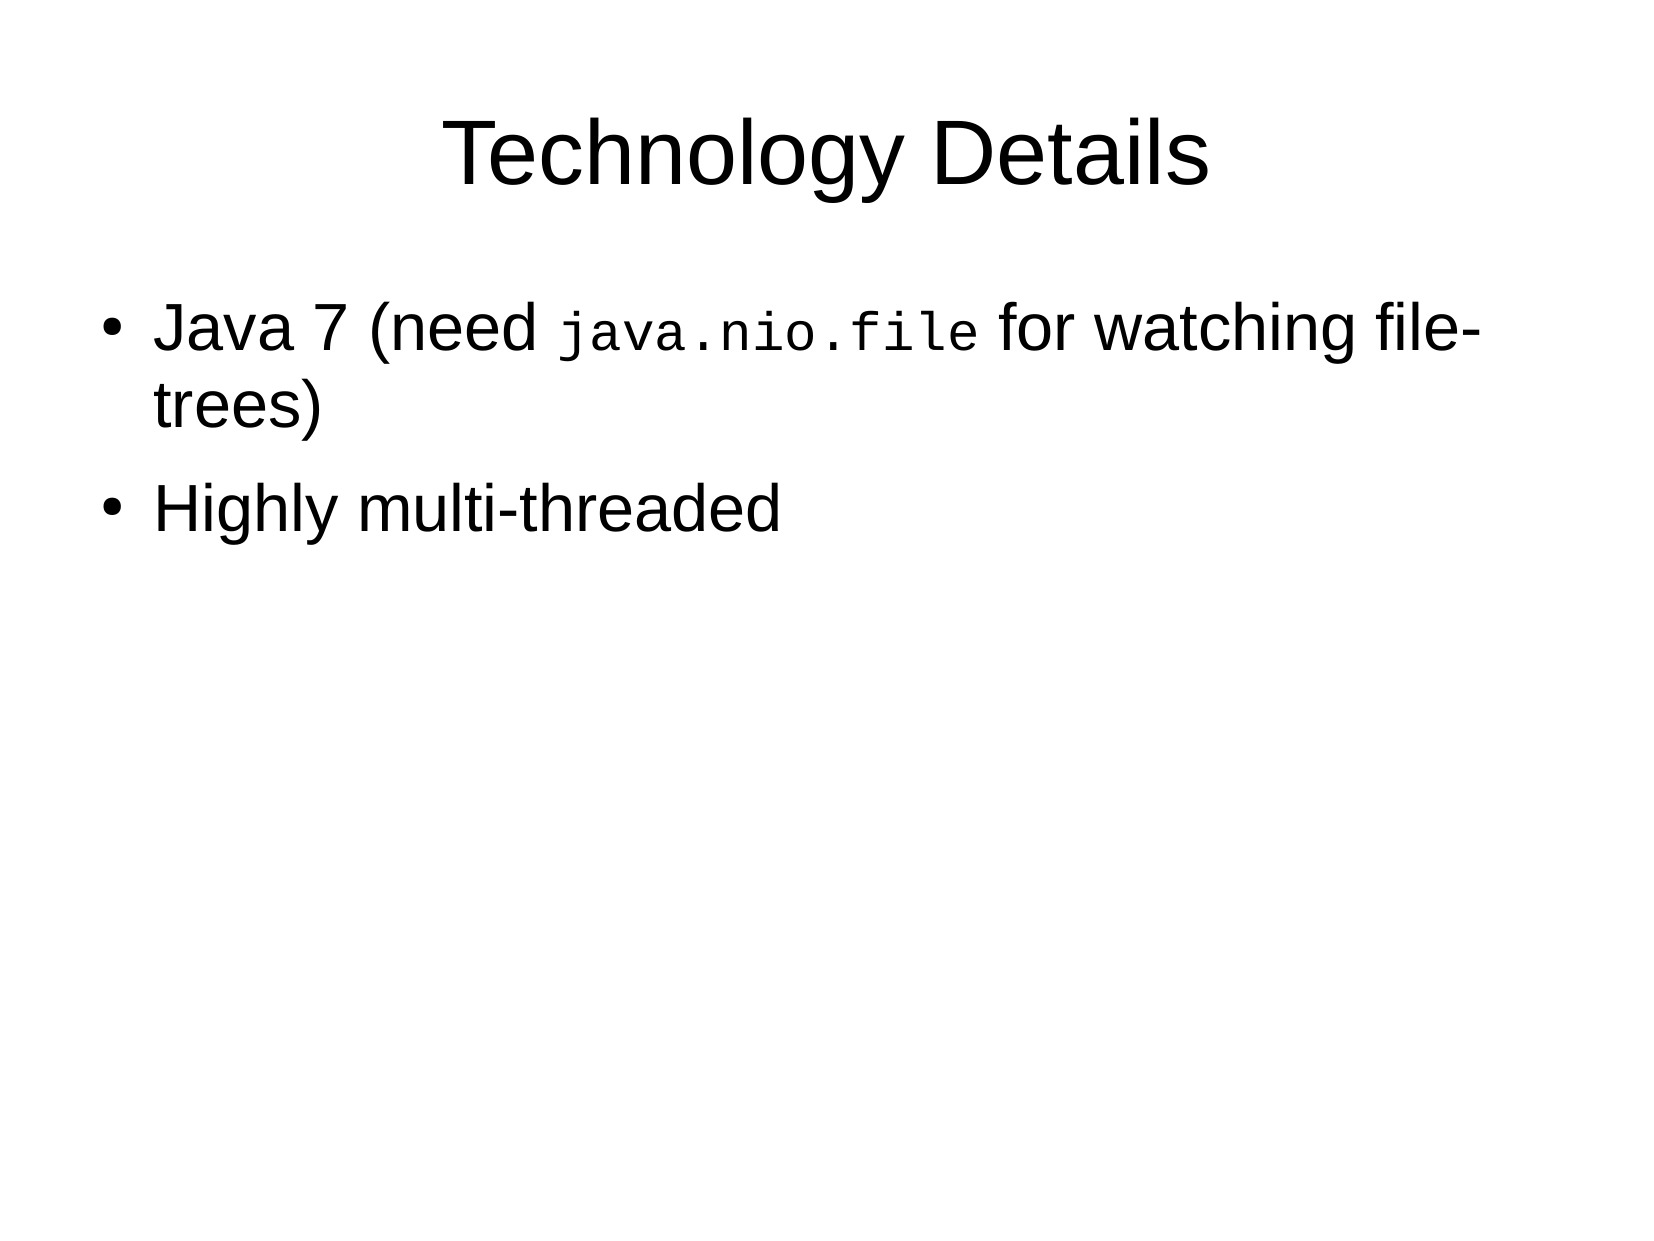

# Technology Details
Java 7 (need java.nio.file for watching file-trees)
Highly multi-threaded